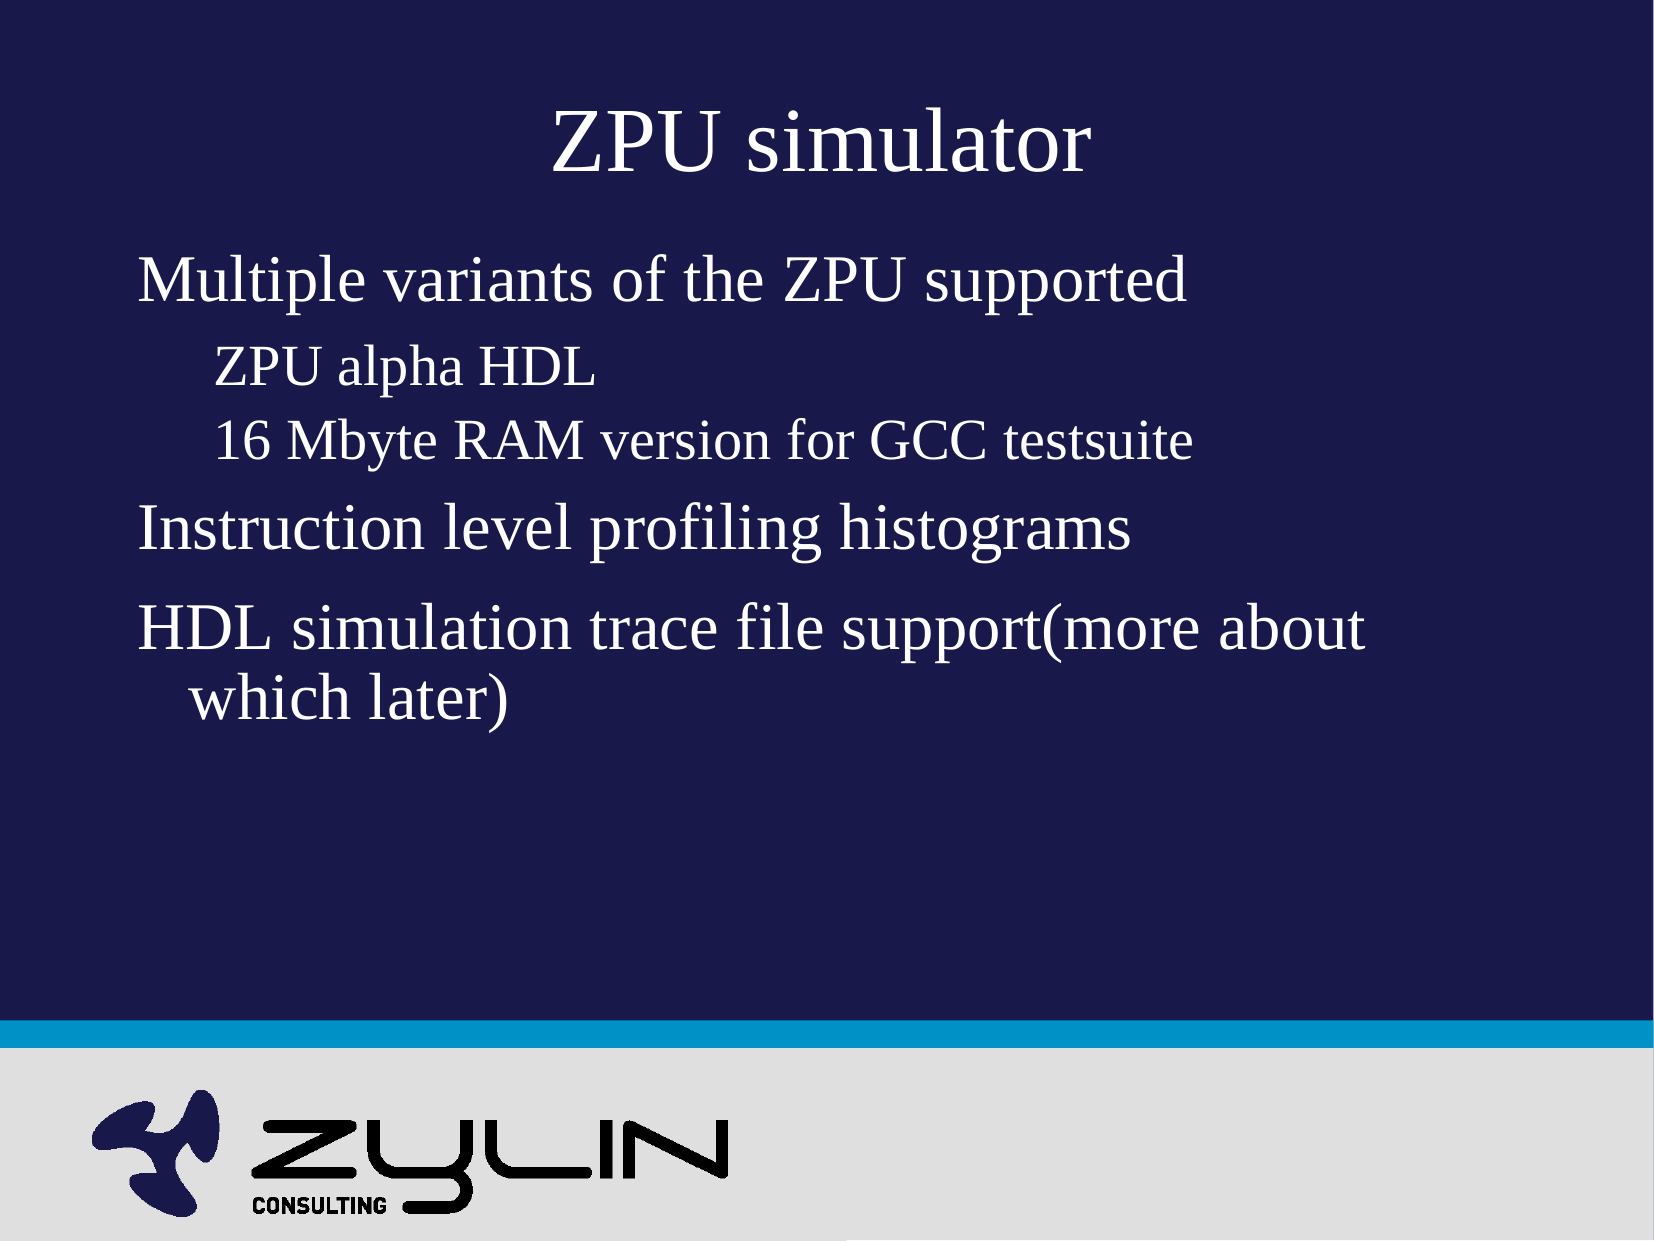

# ZPU simulator
Multiple variants of the ZPU supported
ZPU alpha HDL
16 Mbyte RAM version for GCC testsuite
Instruction level profiling histograms
HDL simulation trace file support(more about which later)